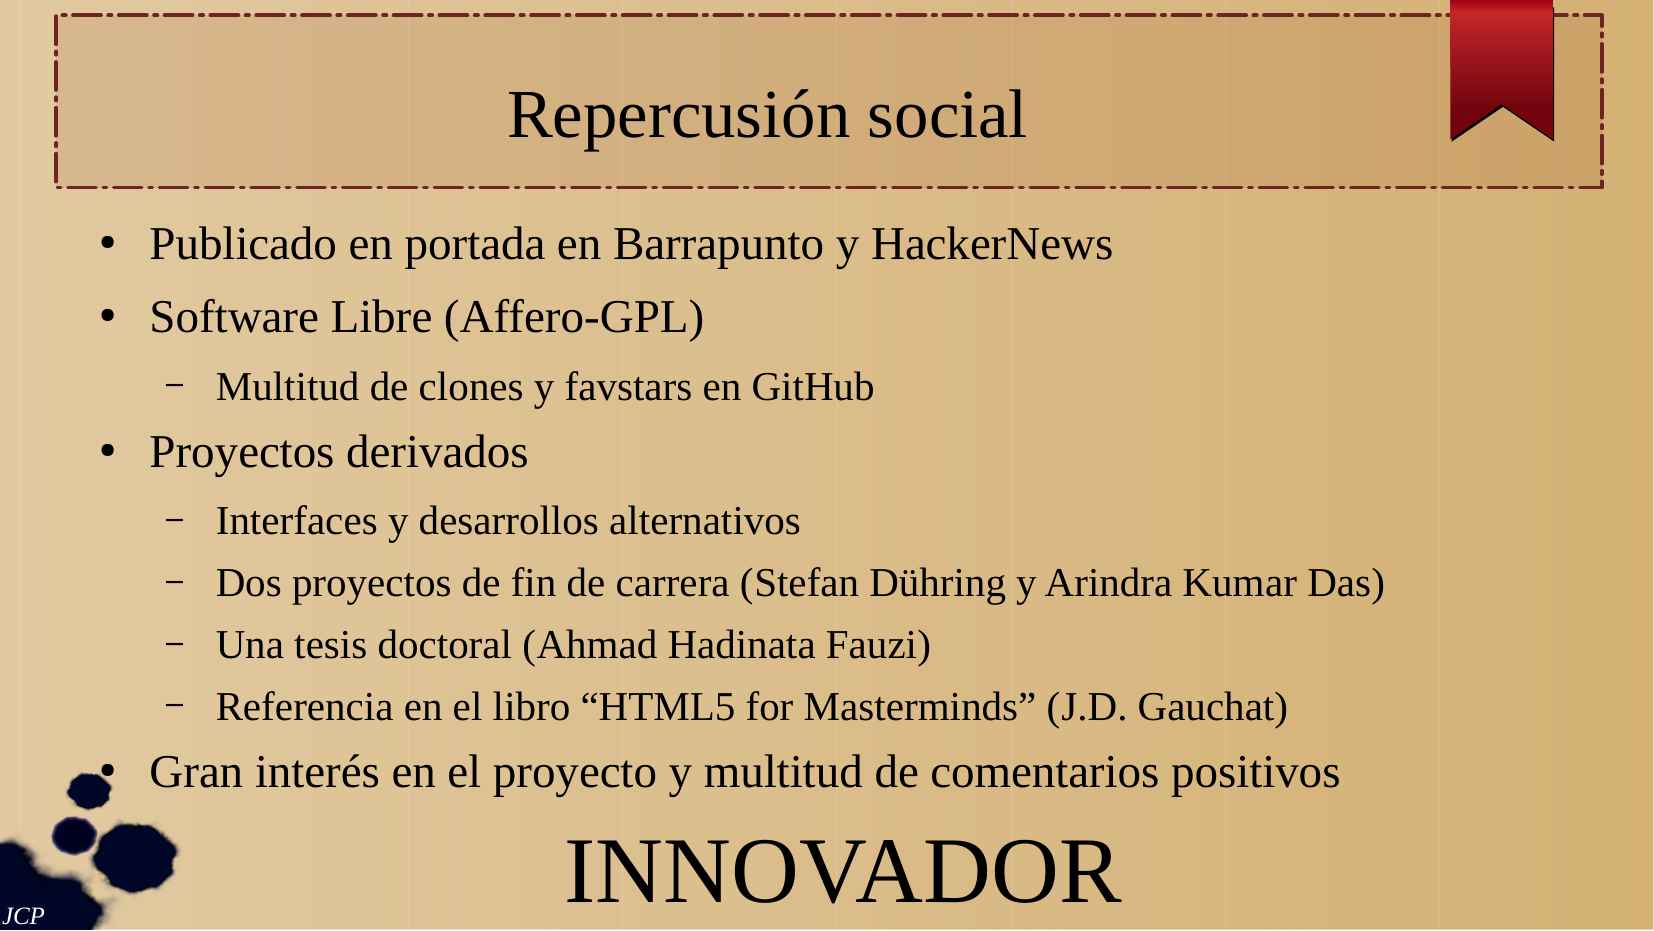

# Repercusión social
Publicado en portada en Barrapunto y HackerNews
Software Libre (Affero-GPL)
Multitud de clones y favstars en GitHub
Proyectos derivados
Interfaces y desarrollos alternativos
Dos proyectos de fin de carrera (Stefan Dühring y Arindra Kumar Das)
Una tesis doctoral (Ahmad Hadinata Fauzi)
Referencia en el libro “HTML5 for Masterminds” (J.D. Gauchat)
Gran interés en el proyecto y multitud de comentarios positivos
INNOVADOR
JCP